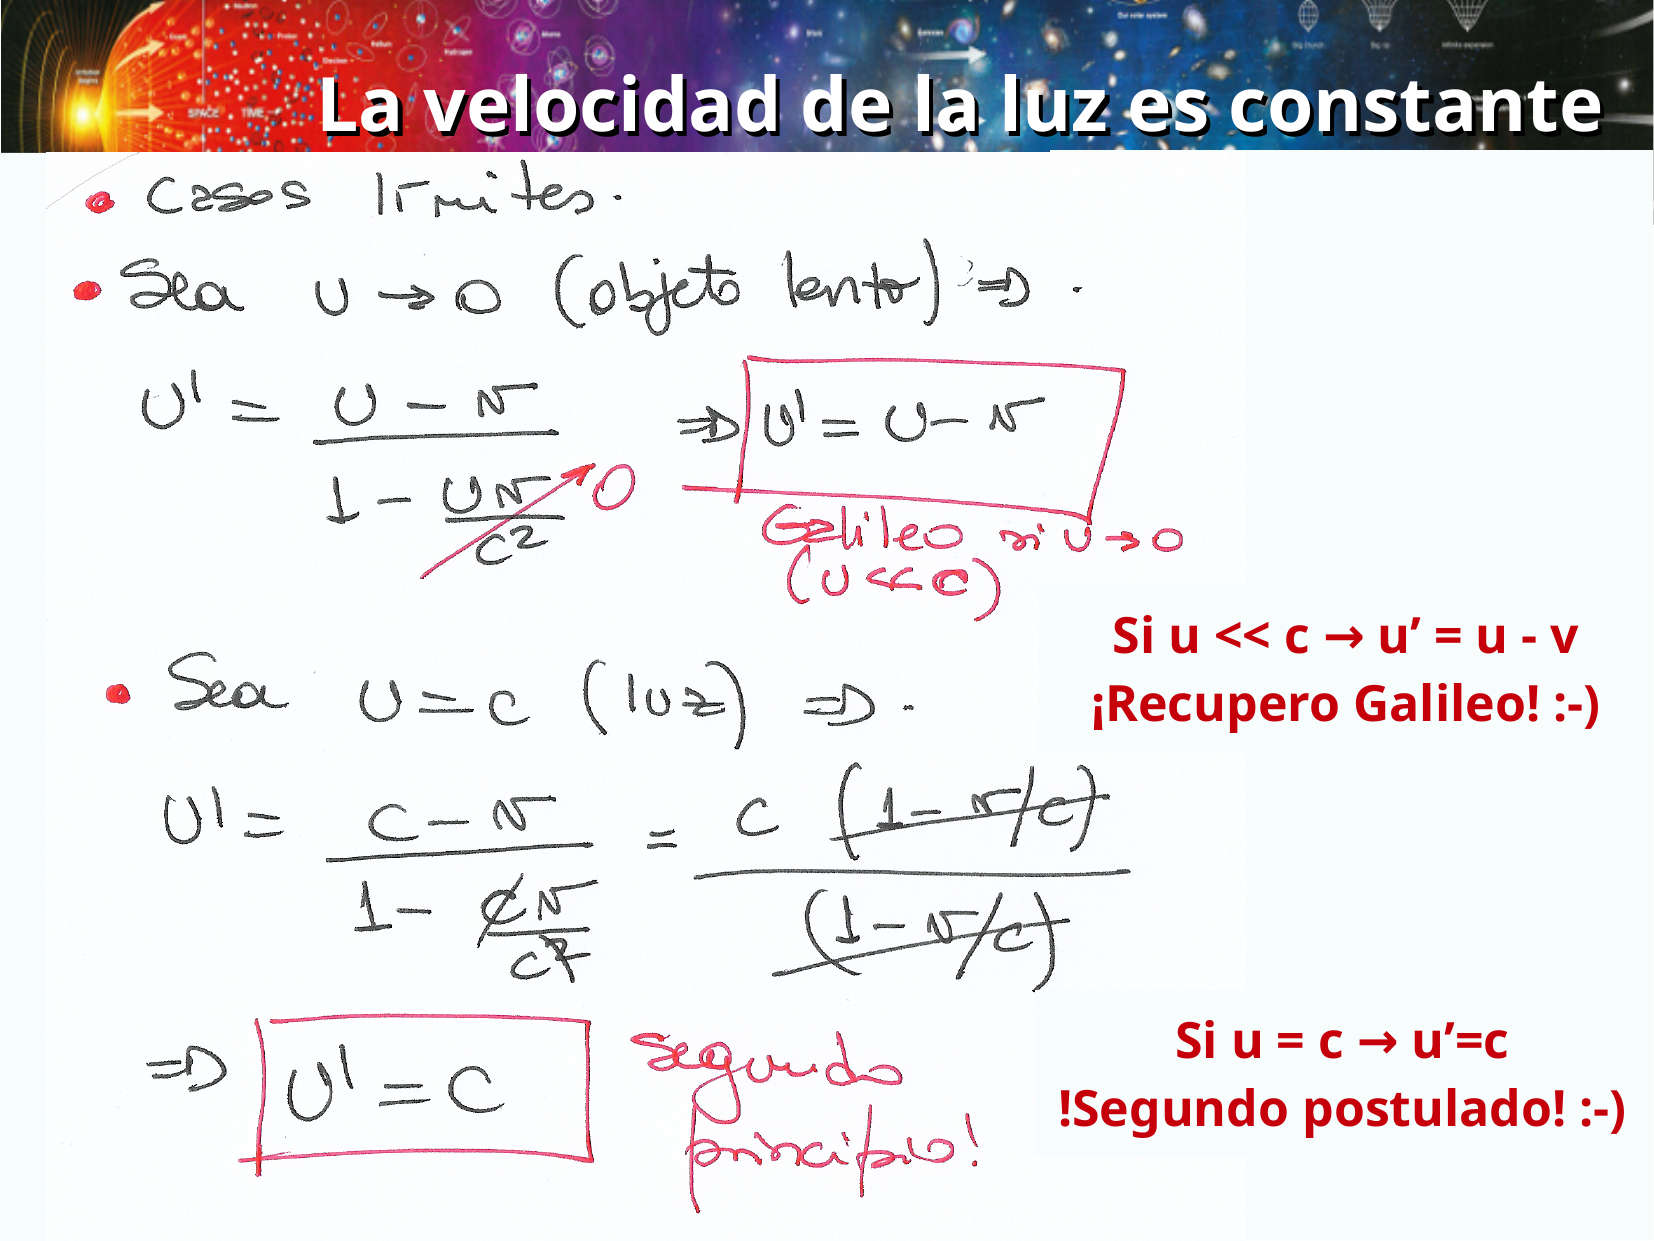

# La velocidad de la luz es constante
Si u << c → u’ = u - v
¡Recupero Galileo! :-)
Si u = c → u’=c
!Segundo postulado! :-)
Ago 28, 2019
Asorey IPAC 2019 U01C03 03/16
6